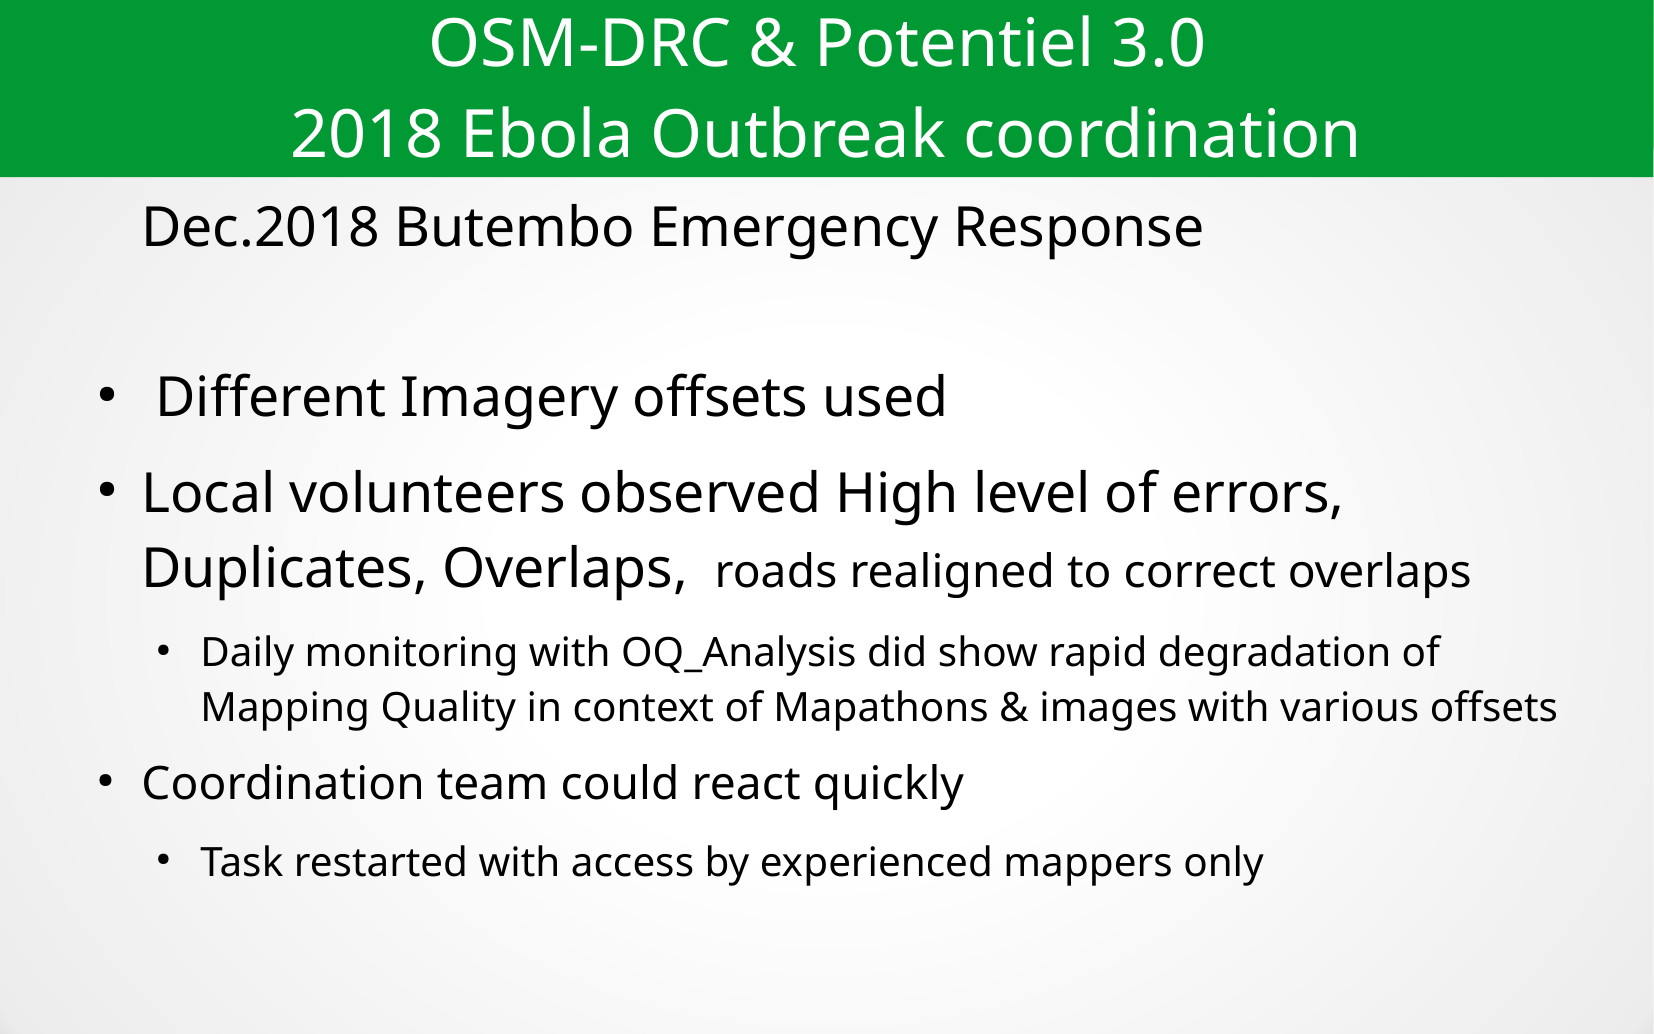

# OSM-DRC & Potentiel 3.0 2018 Ebola Outbreak coordination
Dec.2018 Butembo Emergency Response
 Different Imagery offsets used
Local volunteers observed High level of errors, Duplicates, Overlaps, roads realigned to correct overlaps
Daily monitoring with OQ_Analysis did show rapid degradation of Mapping Quality in context of Mapathons & images with various offsets
Coordination team could react quickly
Task restarted with access by experienced mappers only